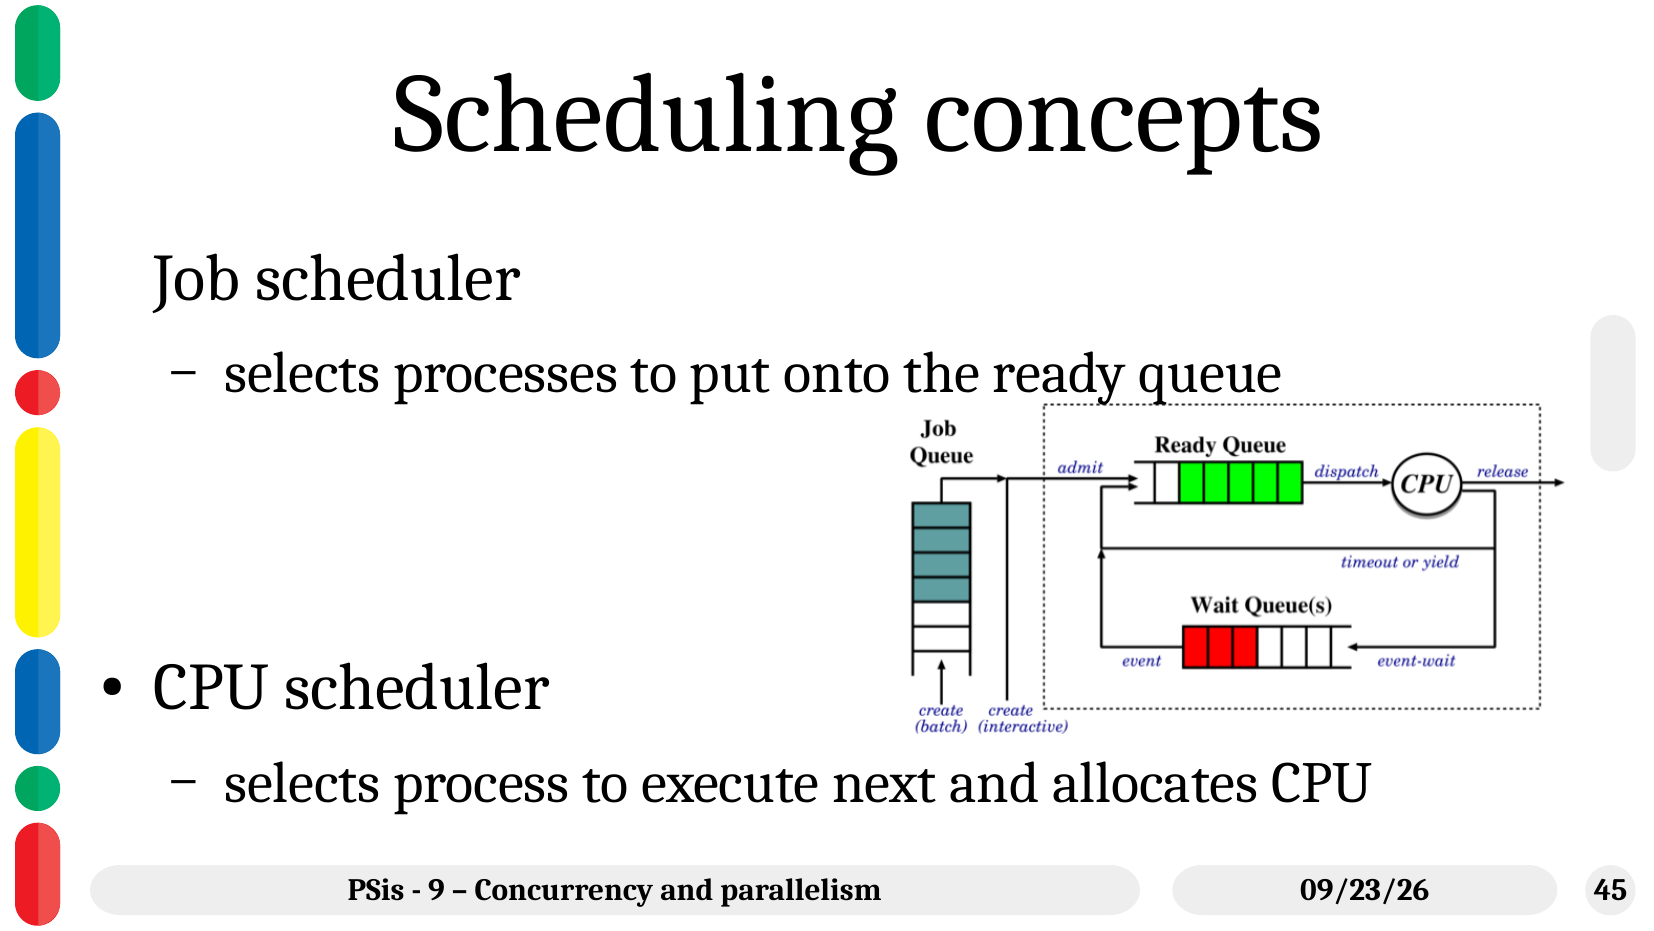

# Scheduling concepts
Job scheduler
selects processes to put onto the ready queue
CPU scheduler
selects process to execute next and allocates CPU
PSis - 9 – Concurrency and parallelism
45